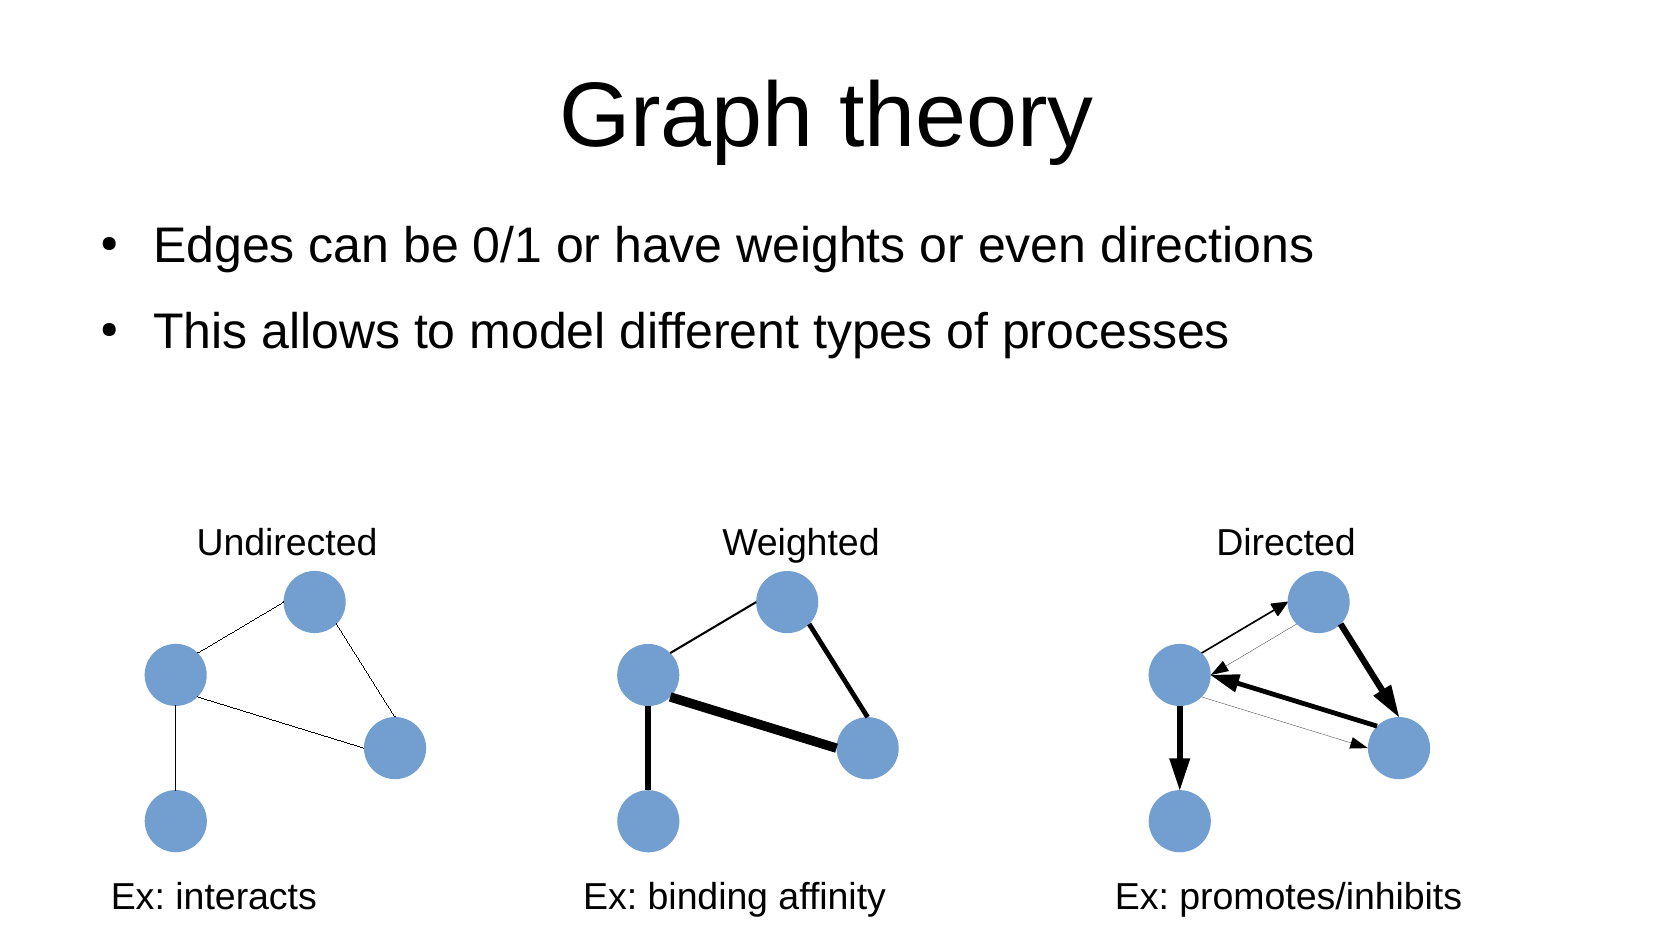

# Graph theory
Edges can be 0/1 or have weights or even directions
This allows to model different types of processes
Undirected
Weighted
Directed
Ex: interacts
Ex: binding affinity
Ex: promotes/inhibits